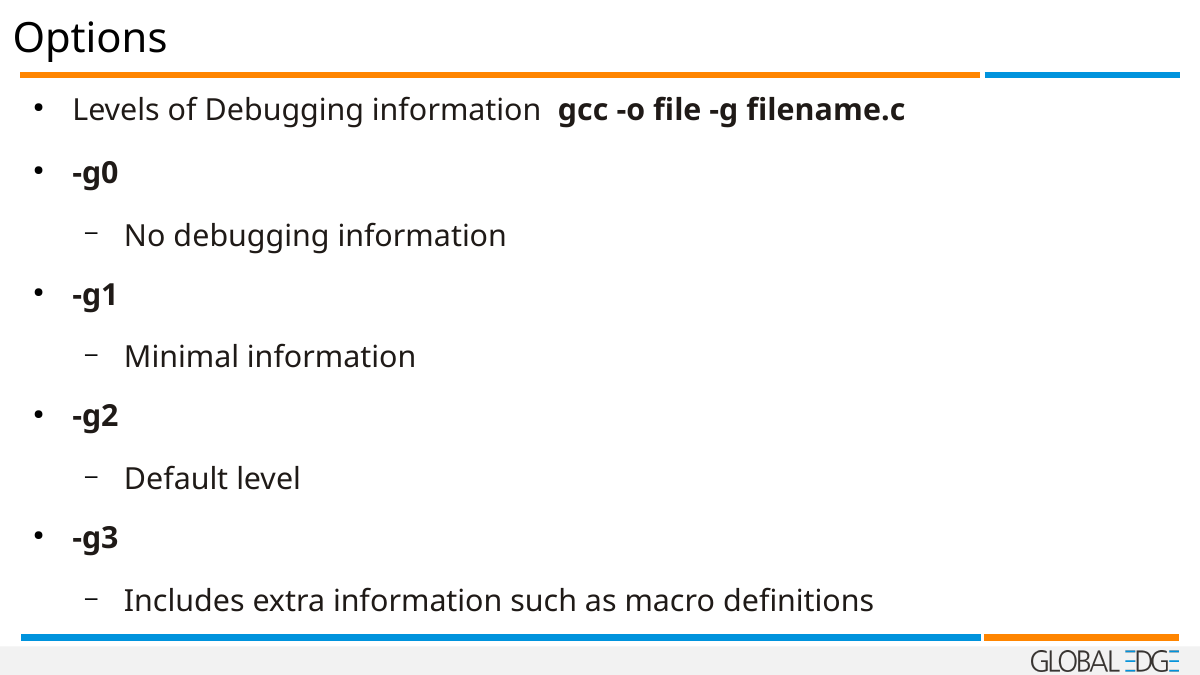

# Options
Levels of Debugging information gcc -o file -g filename.c
-g0
No debugging information
-g1
Minimal information
-g2
Default level
-g3
Includes extra information such as macro definitions